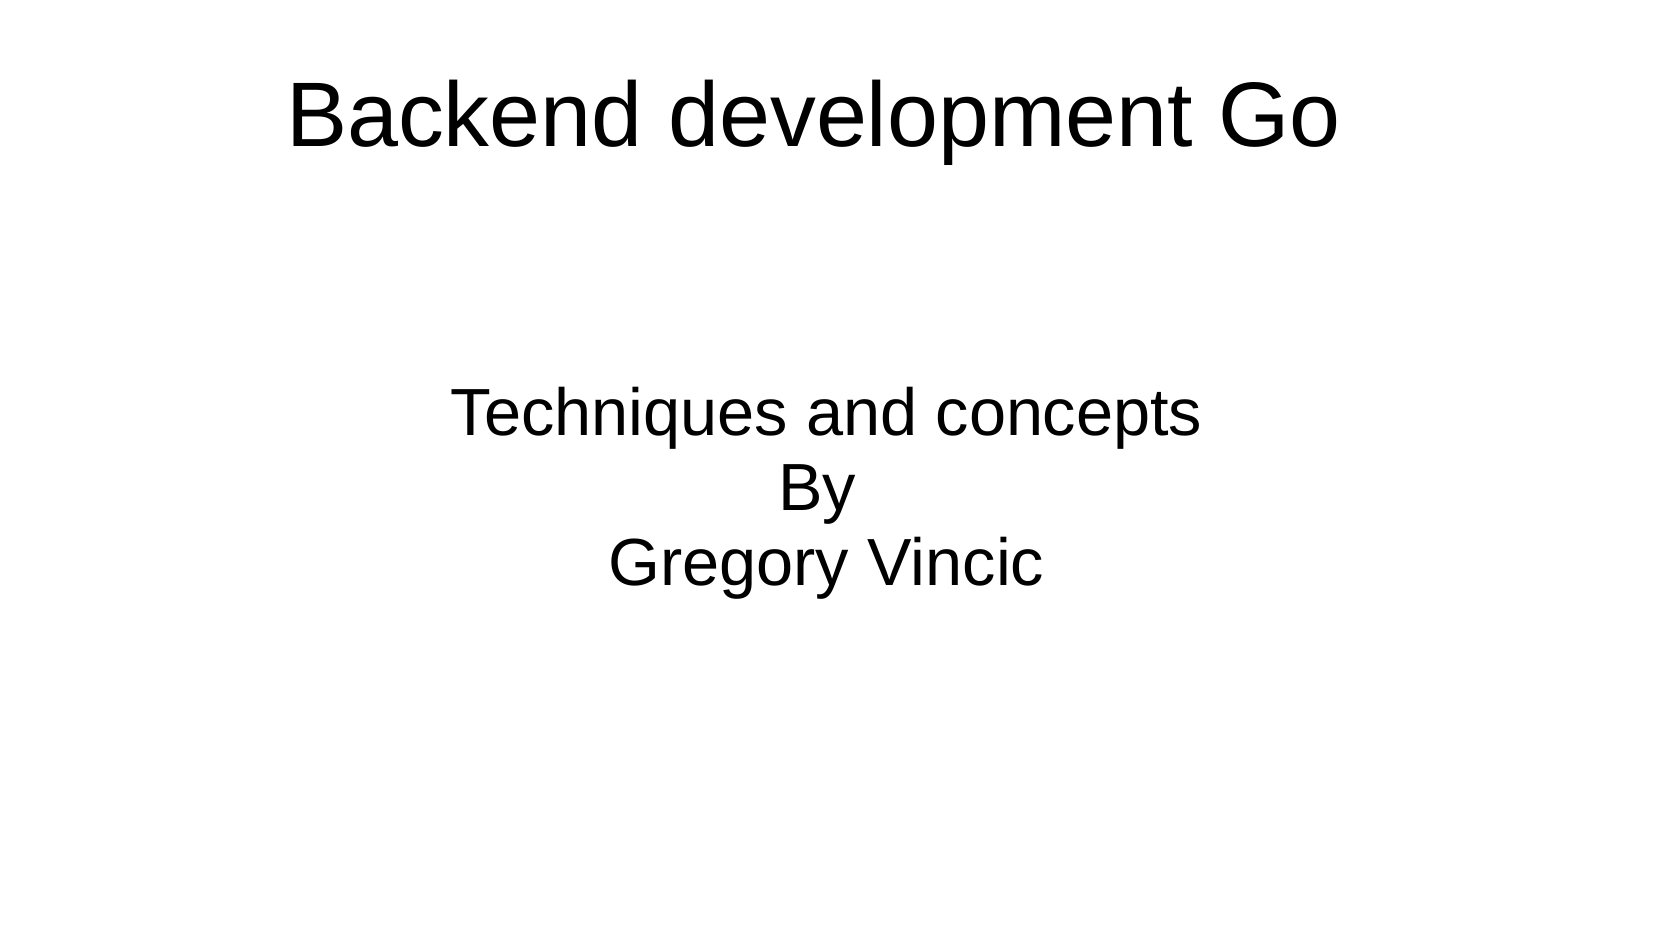

# Backend development Go
Techniques and concepts
By
Gregory Vincic